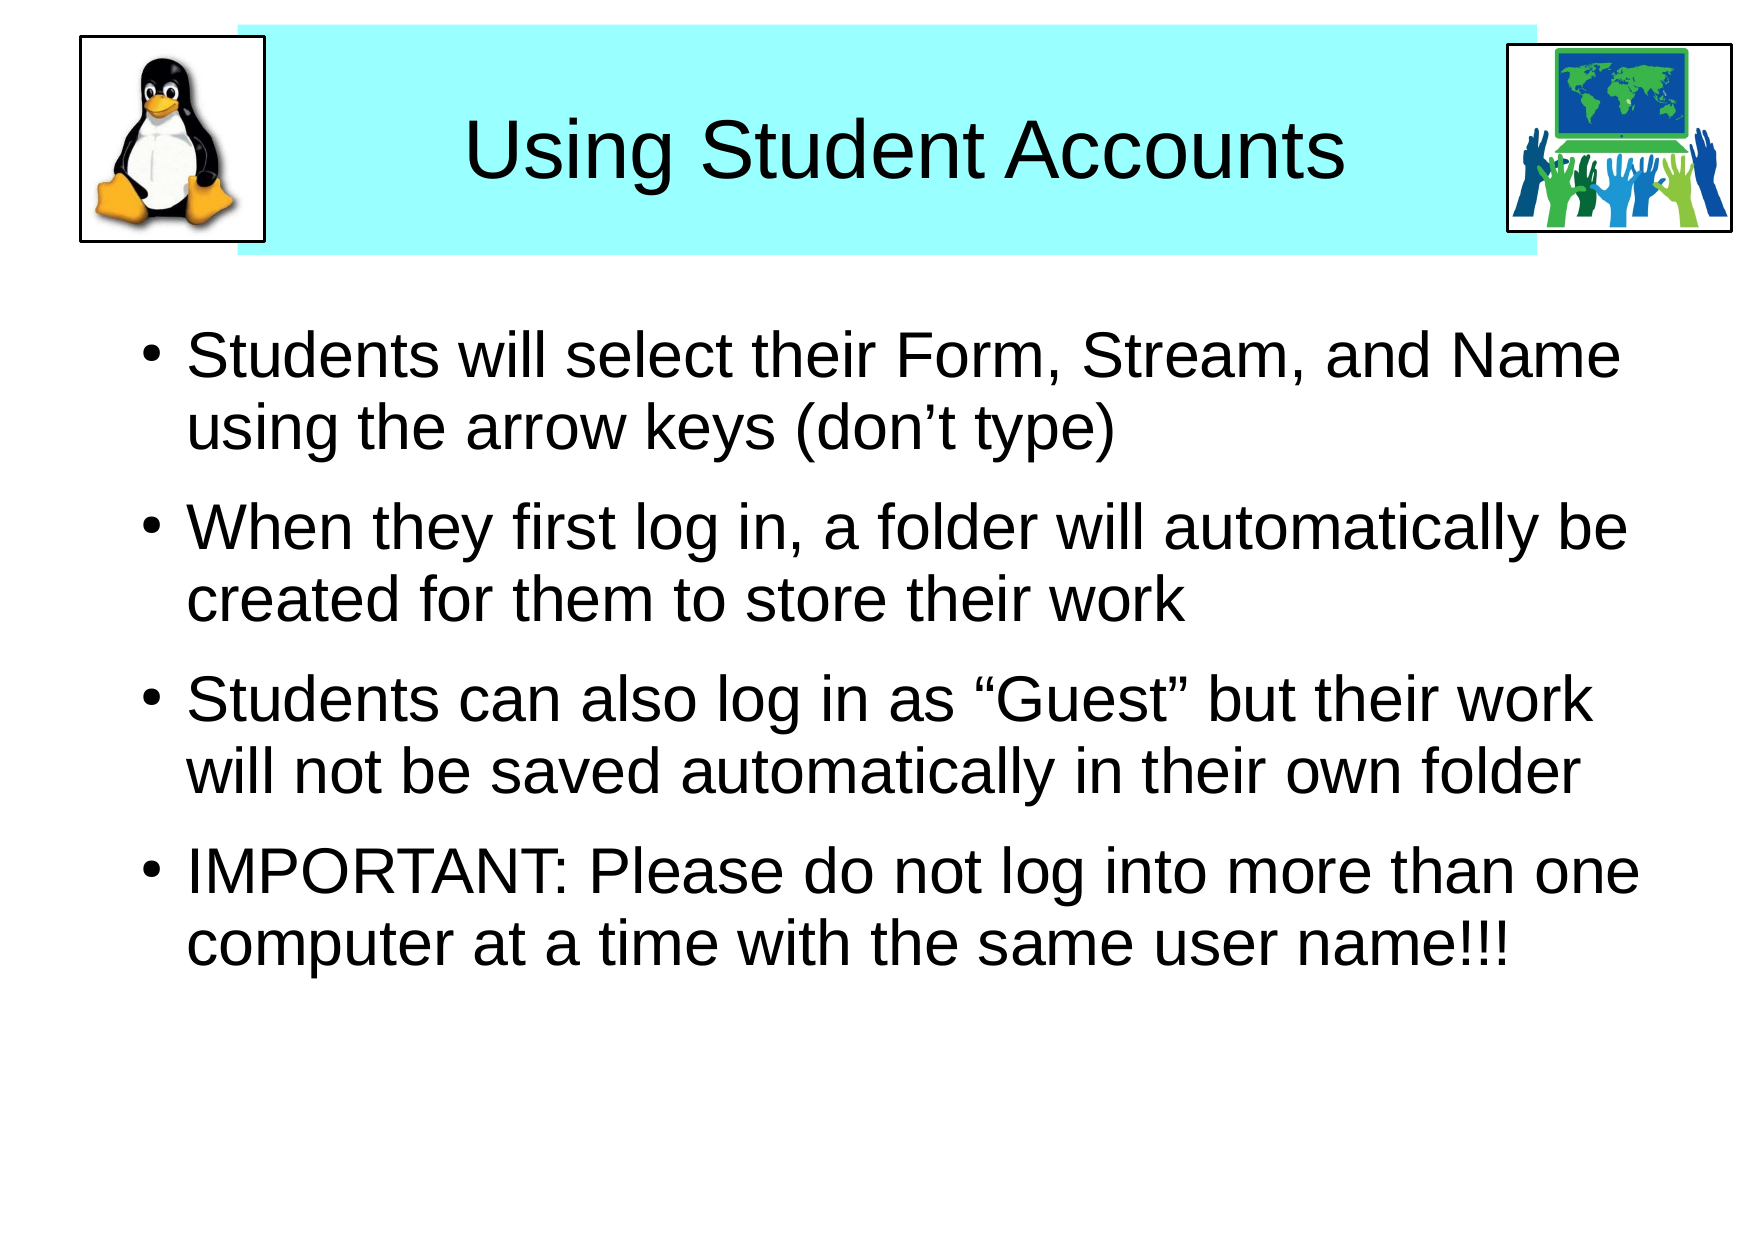

# Using Student Accounts
Students will select their Form, Stream, and Name using the arrow keys (don’t type)
When they first log in, a folder will automatically be created for them to store their work
Students can also log in as “Guest” but their work will not be saved automatically in their own folder
IMPORTANT: Please do not log into more than one computer at a time with the same user name!!!